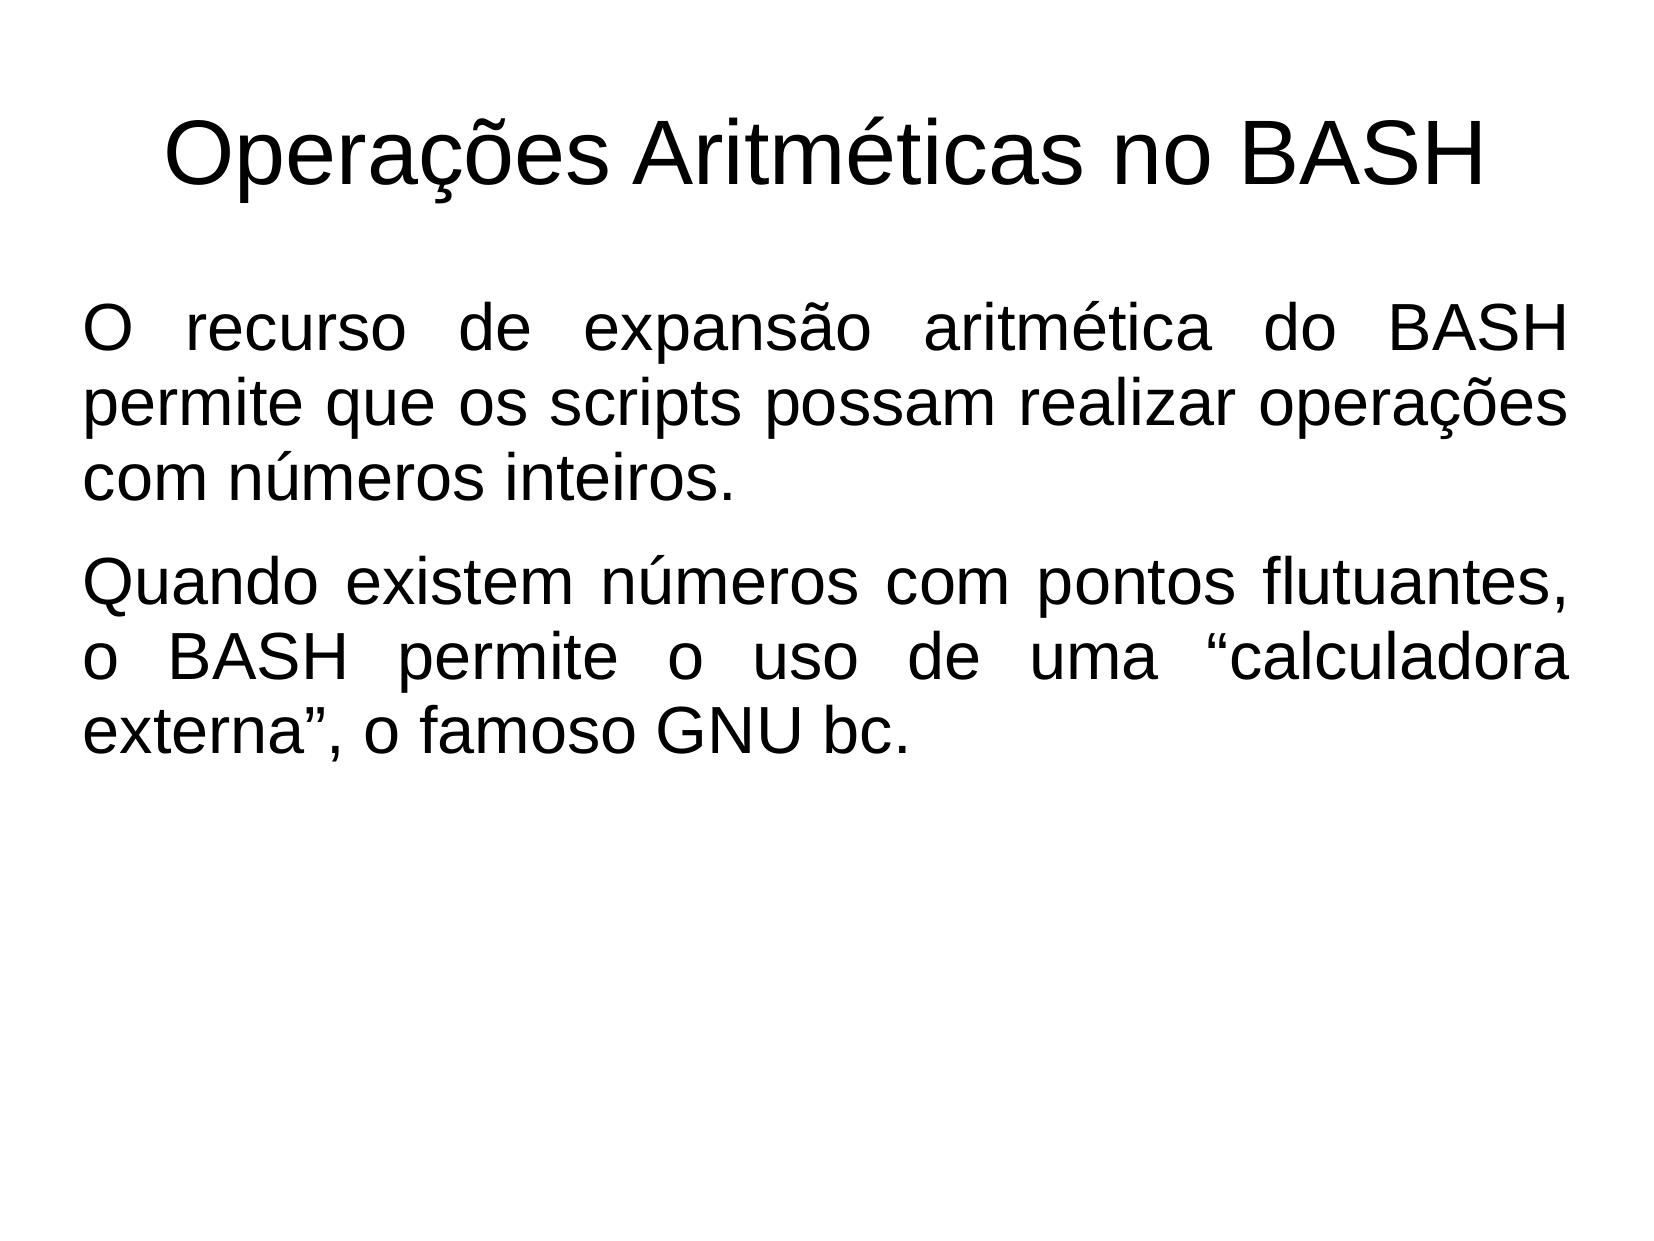

# Operações Aritméticas no BASH
O recurso de expansão aritmética do BASH permite que os scripts possam realizar operações com números inteiros.
Quando existem números com pontos flutuantes, o BASH permite o uso de uma “calculadora externa”, o famoso GNU bc.